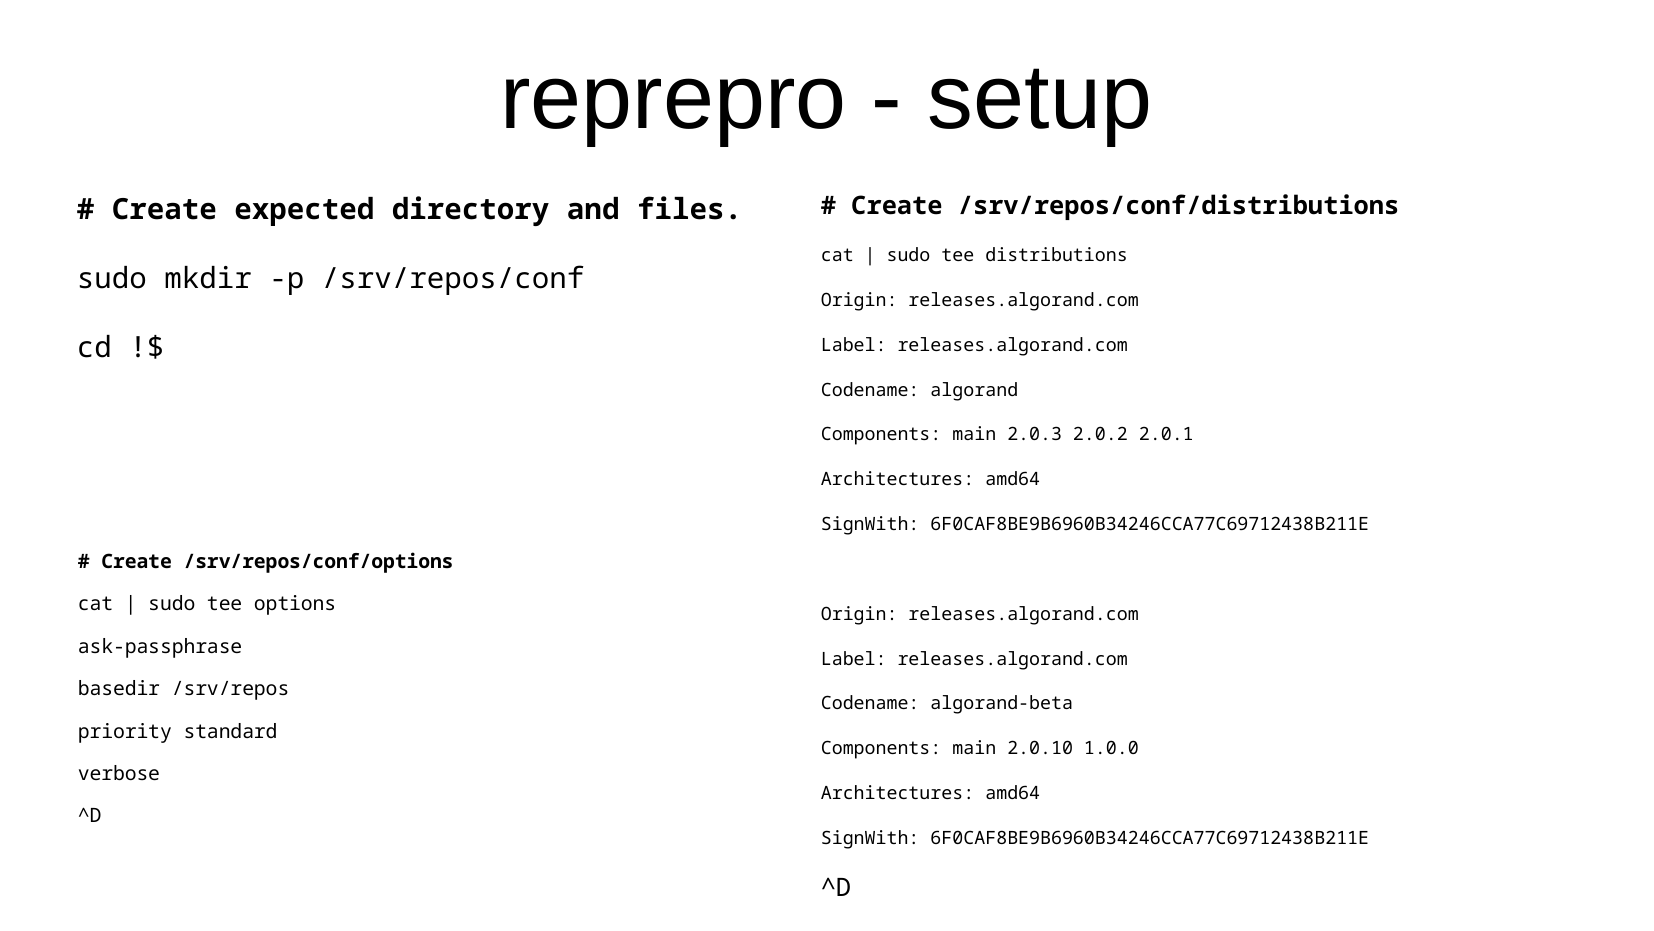

# reprepro - setup
# Create /srv/repos/conf/distributions
cat | sudo tee distributions
Origin: releases.algorand.com
Label: releases.algorand.com
Codename: algorand
Components: main 2.0.3 2.0.2 2.0.1
Architectures: amd64
SignWith: 6F0CAF8BE9B6960B34246CCA77C69712438B211E
Origin: releases.algorand.com
Label: releases.algorand.com
Codename: algorand-beta
Components: main 2.0.10 1.0.0
Architectures: amd64
SignWith: 6F0CAF8BE9B6960B34246CCA77C69712438B211E
^D
# Create expected directory and files.
sudo mkdir -p /srv/repos/conf
cd !$
# Create /srv/repos/conf/options
cat | sudo tee options
ask-passphrase
basedir /srv/repos
priority standard
verbose
^D